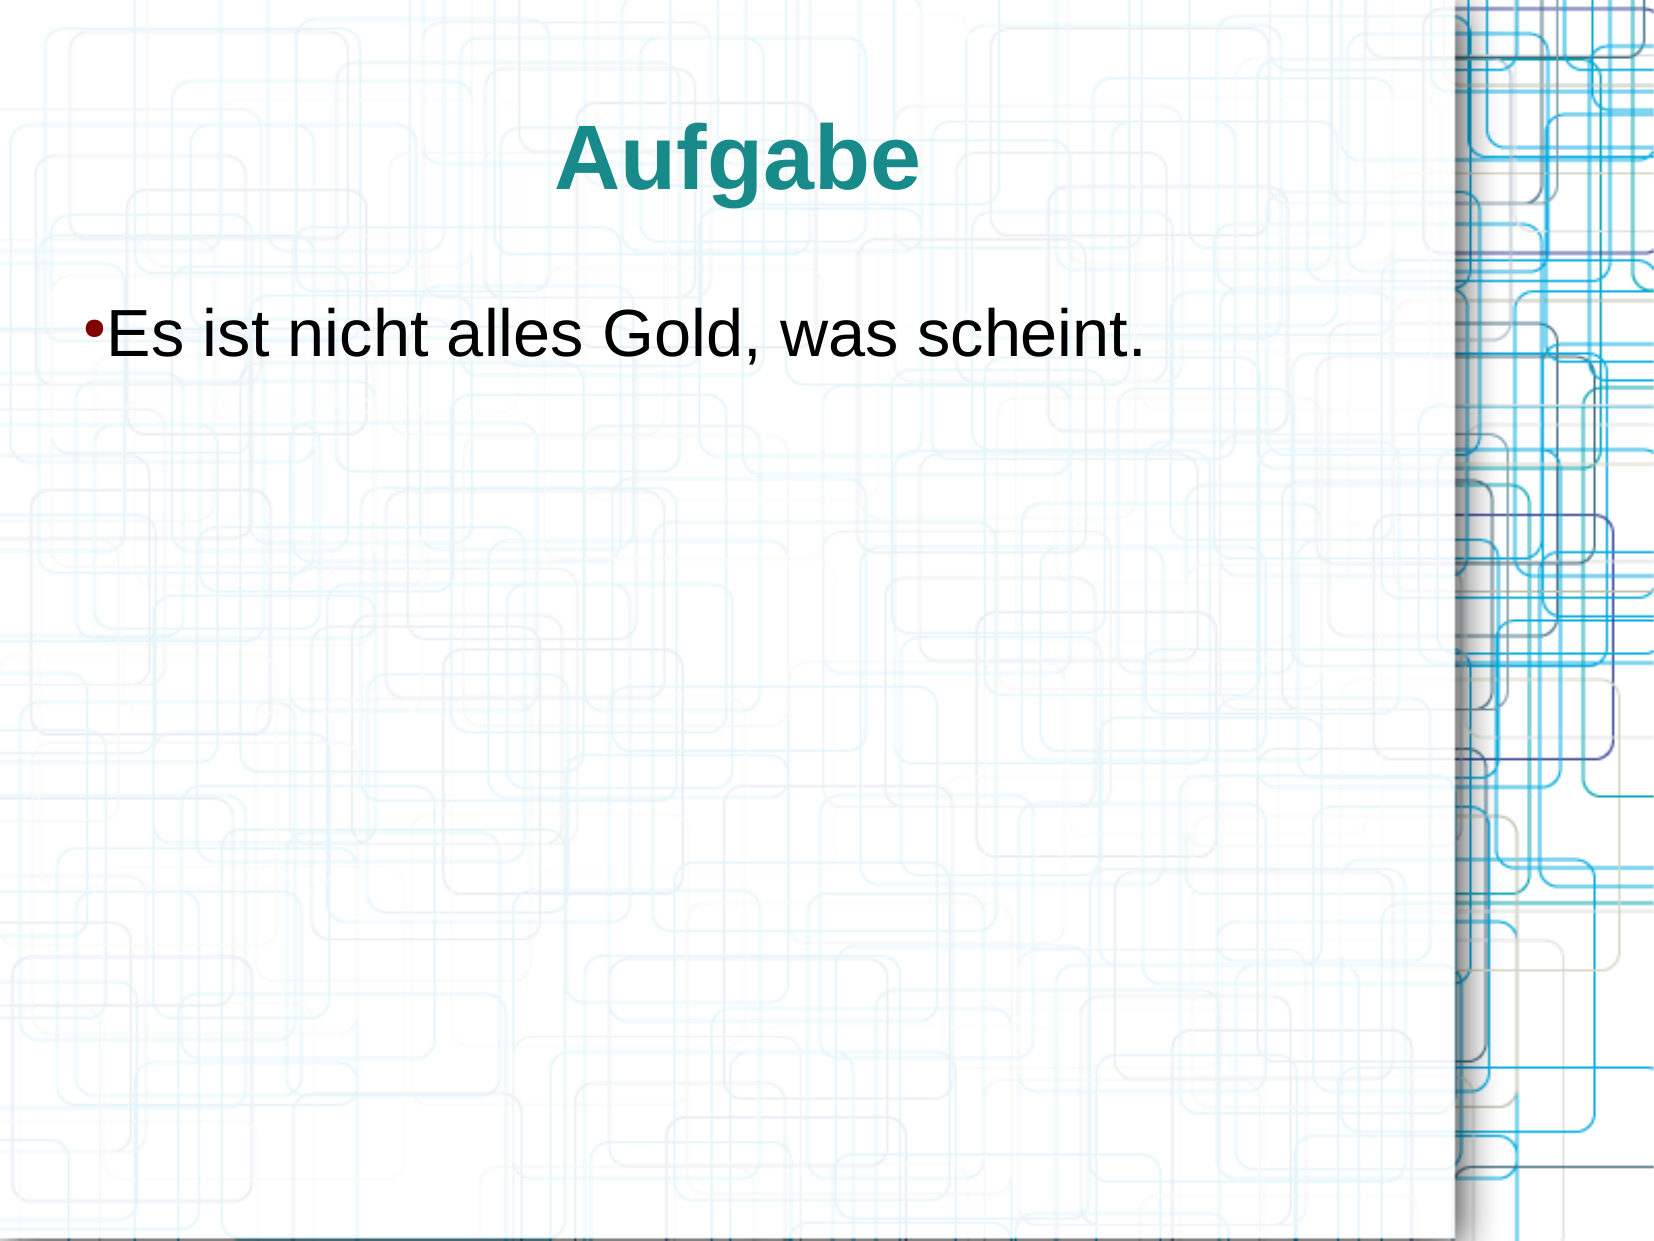

# Aufgabe
Es ist nicht alles Gold, was scheint.